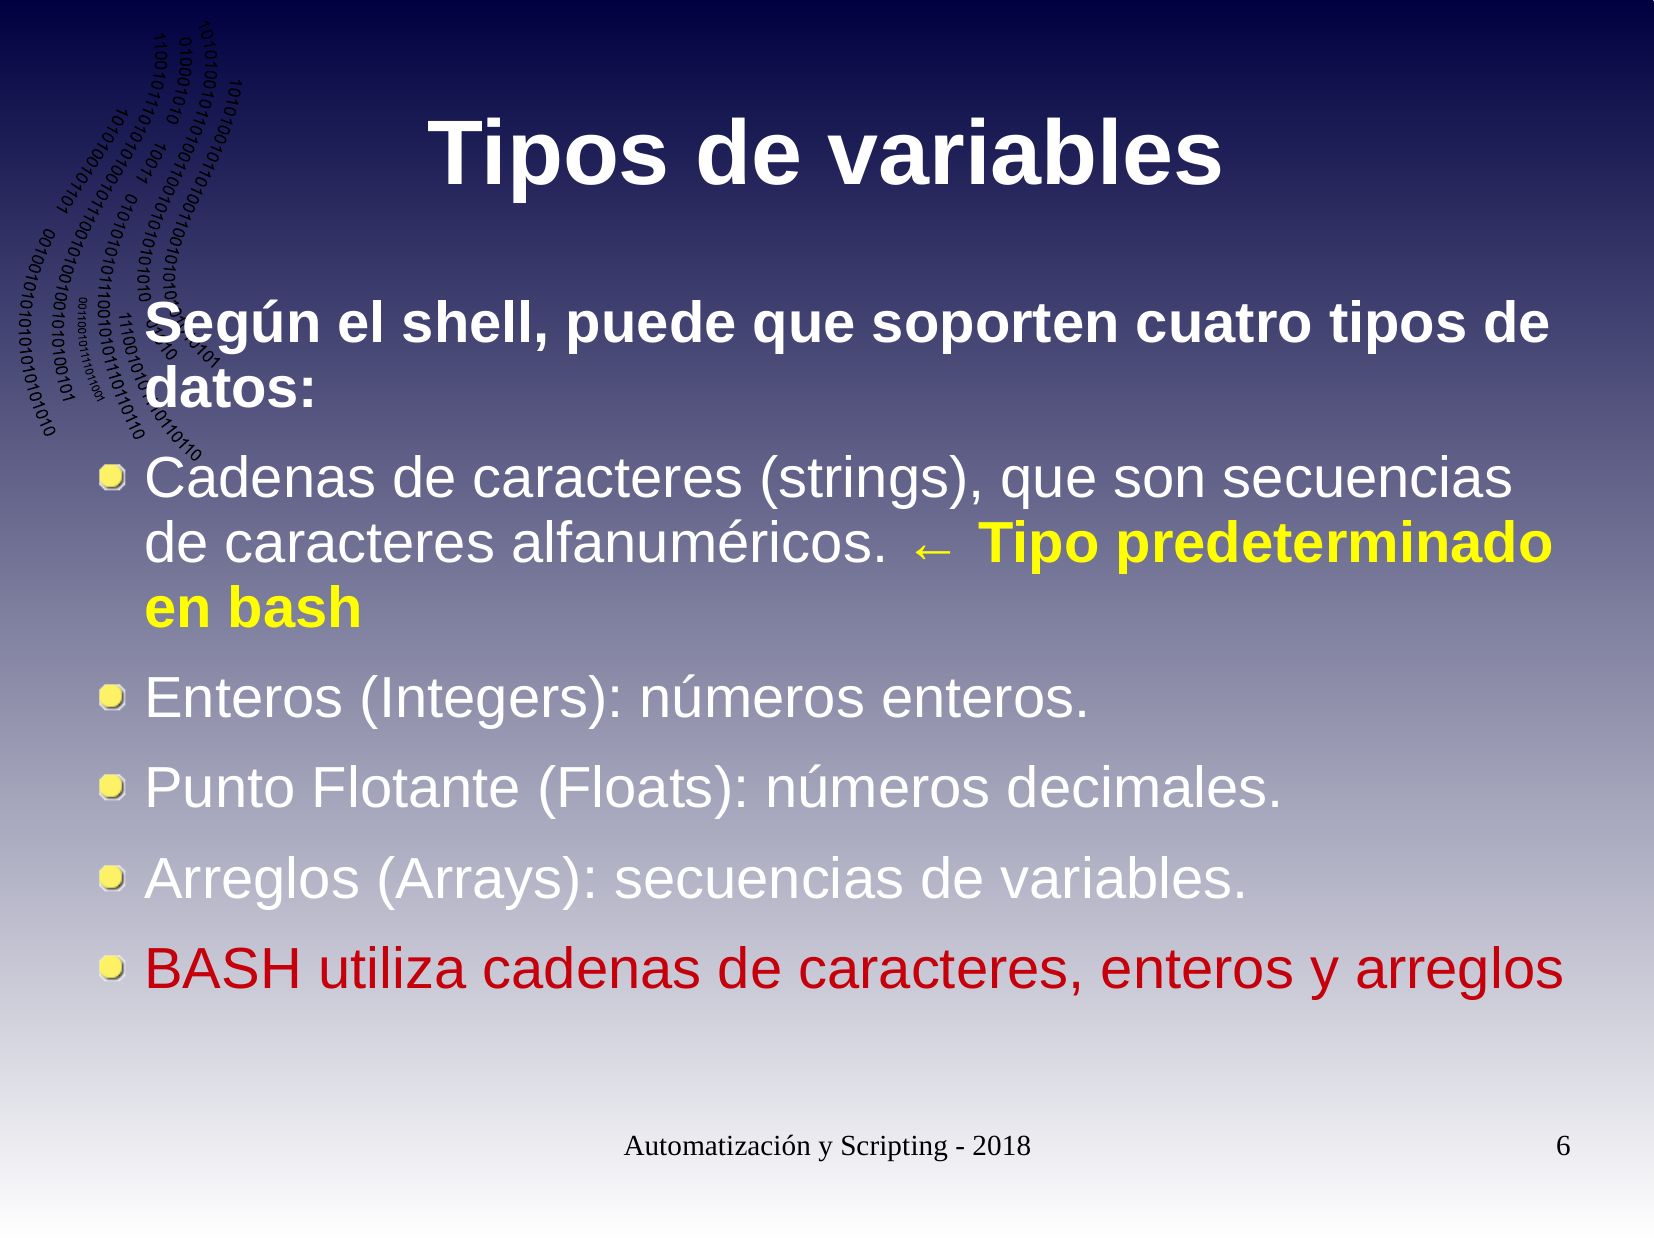

# Tipos de variables
Según el shell, puede que soporten cuatro tipos de datos:
Cadenas de caracteres (strings), que son secuencias de caracteres alfanuméricos. ← Tipo predeterminado en bash
Enteros (Integers): números enteros.
Punto Flotante (Floats): números decimales.
Arreglos (Arrays): secuencias de variables.
BASH utiliza cadenas de caracteres, enteros y arreglos
Automatización y Scripting - 2018
6